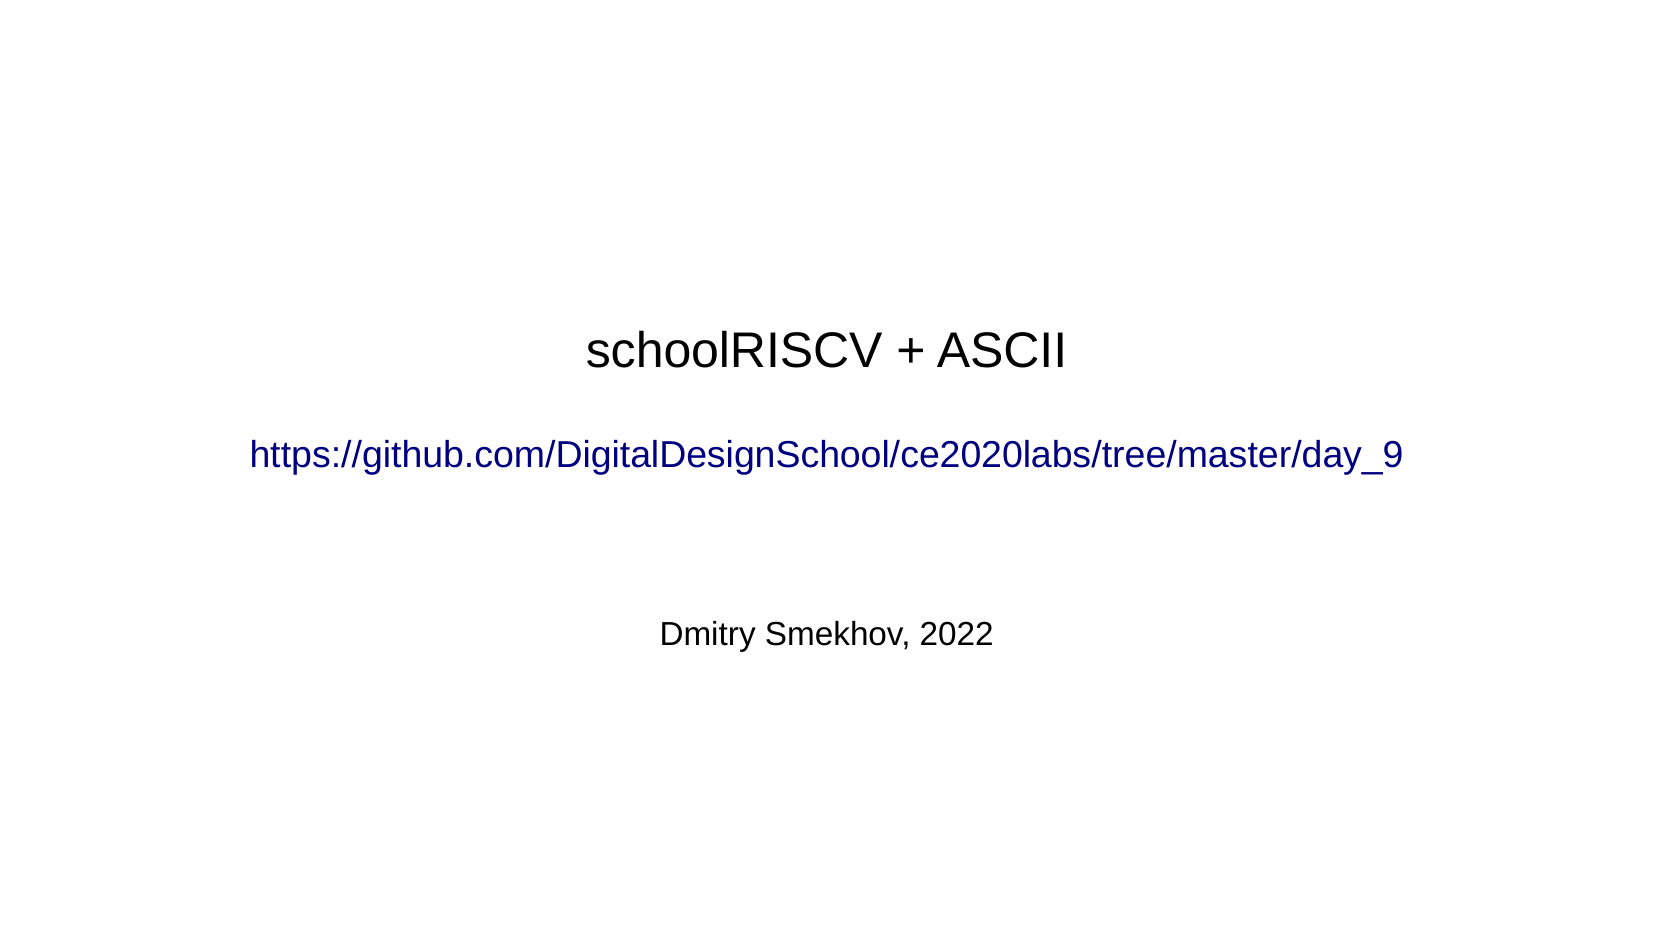

#
schoolRISCV + ASCII
https://github.com/DigitalDesignSchool/ce2020labs/tree/master/day_9
Dmitry Smekhov, 2022